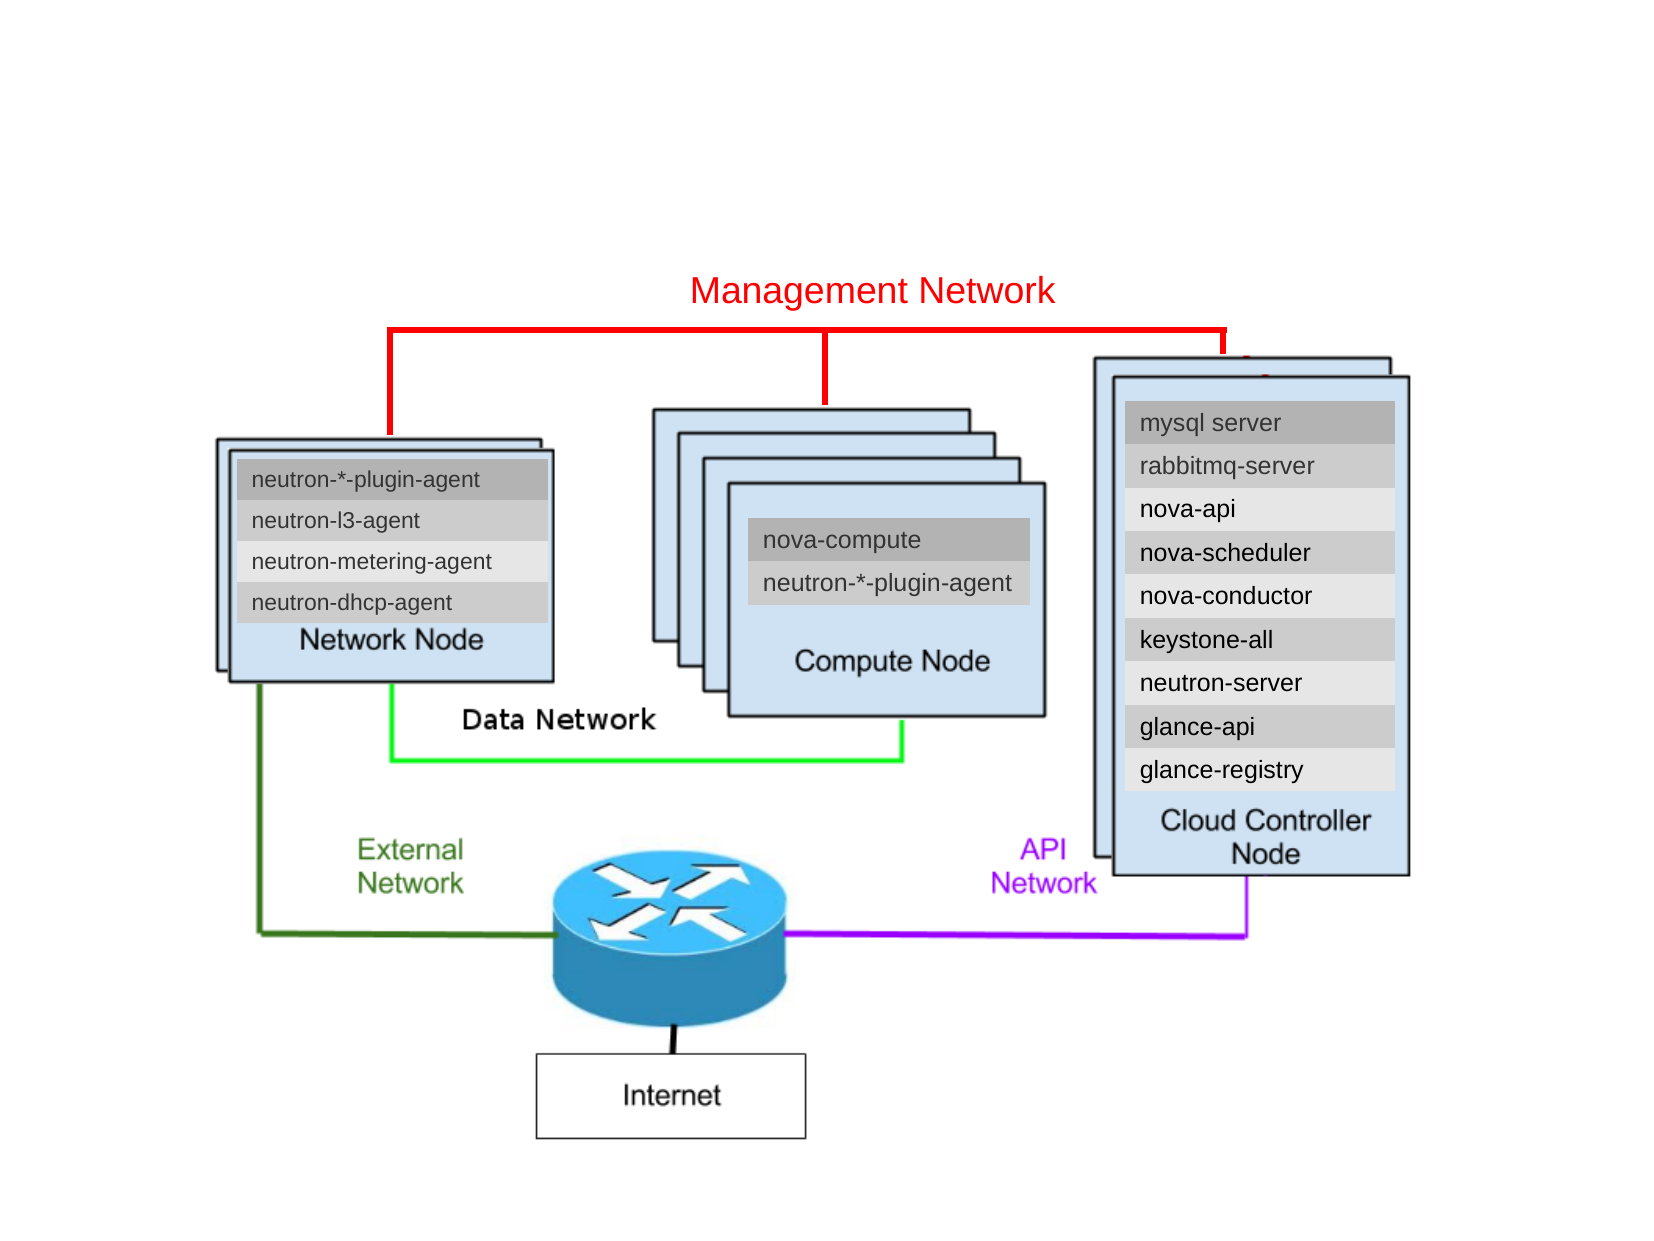

Management Network
| mysql server |
| --- |
| rabbitmq-server |
| nova-api |
| nova-scheduler |
| nova-conductor |
| keystone-all |
| neutron-server |
| glance-api |
| glance-registry |
| neutron-\*-plugin-agent |
| --- |
| neutron-l3-agent |
| neutron-metering-agent |
| neutron-dhcp-agent |
| nova-compute |
| --- |
| neutron-\*-plugin-agent |